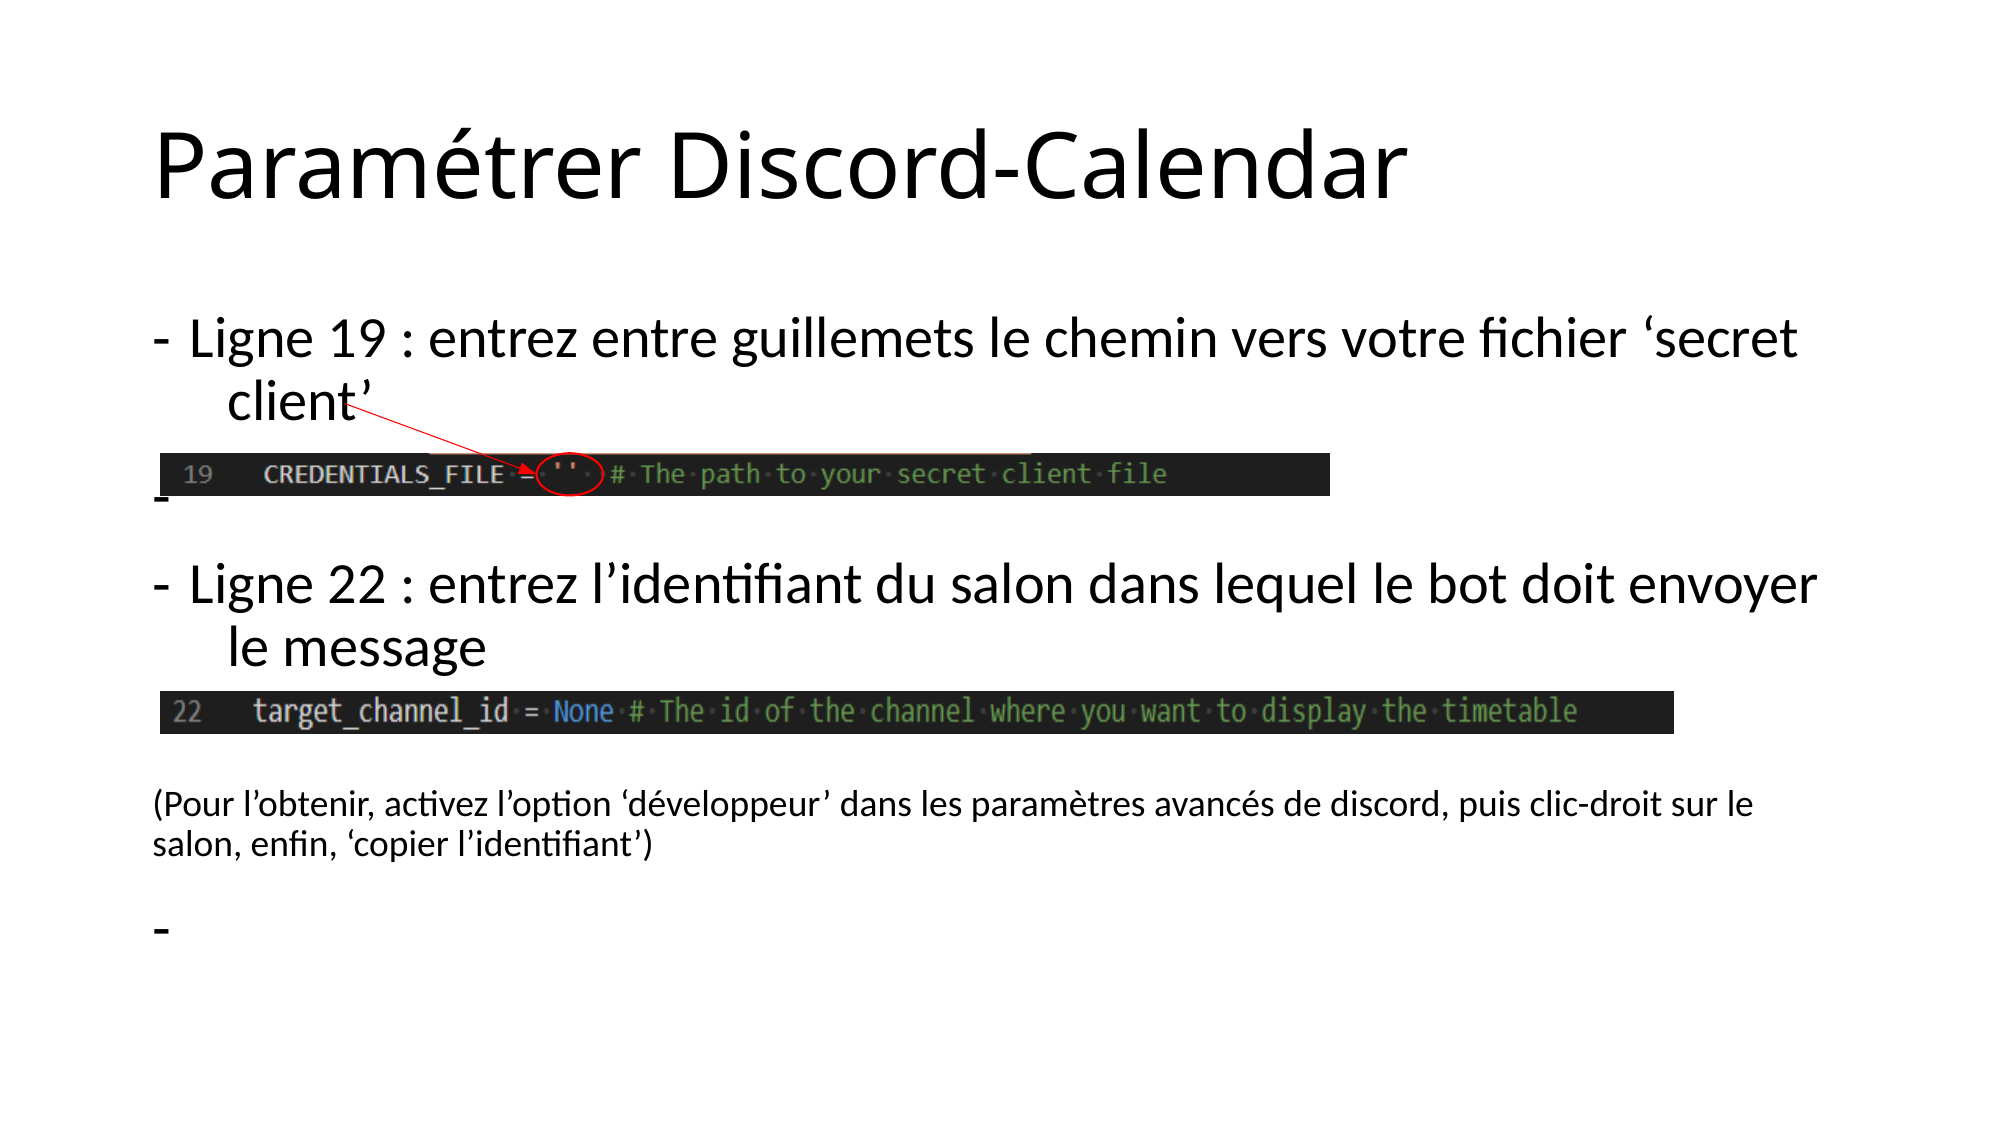

# Paramétrer Discord-Calendar
Ligne 19 : entrez entre guillemets le chemin vers votre fichier ‘secret client’
Ligne 22 : entrez l’identifiant du salon dans lequel le bot doit envoyer le message
(Pour l’obtenir, activez l’option ‘développeur’ dans les paramètres avancés de discord, puis clic-droit sur le salon, enfin, ‘copier l’identifiant’)